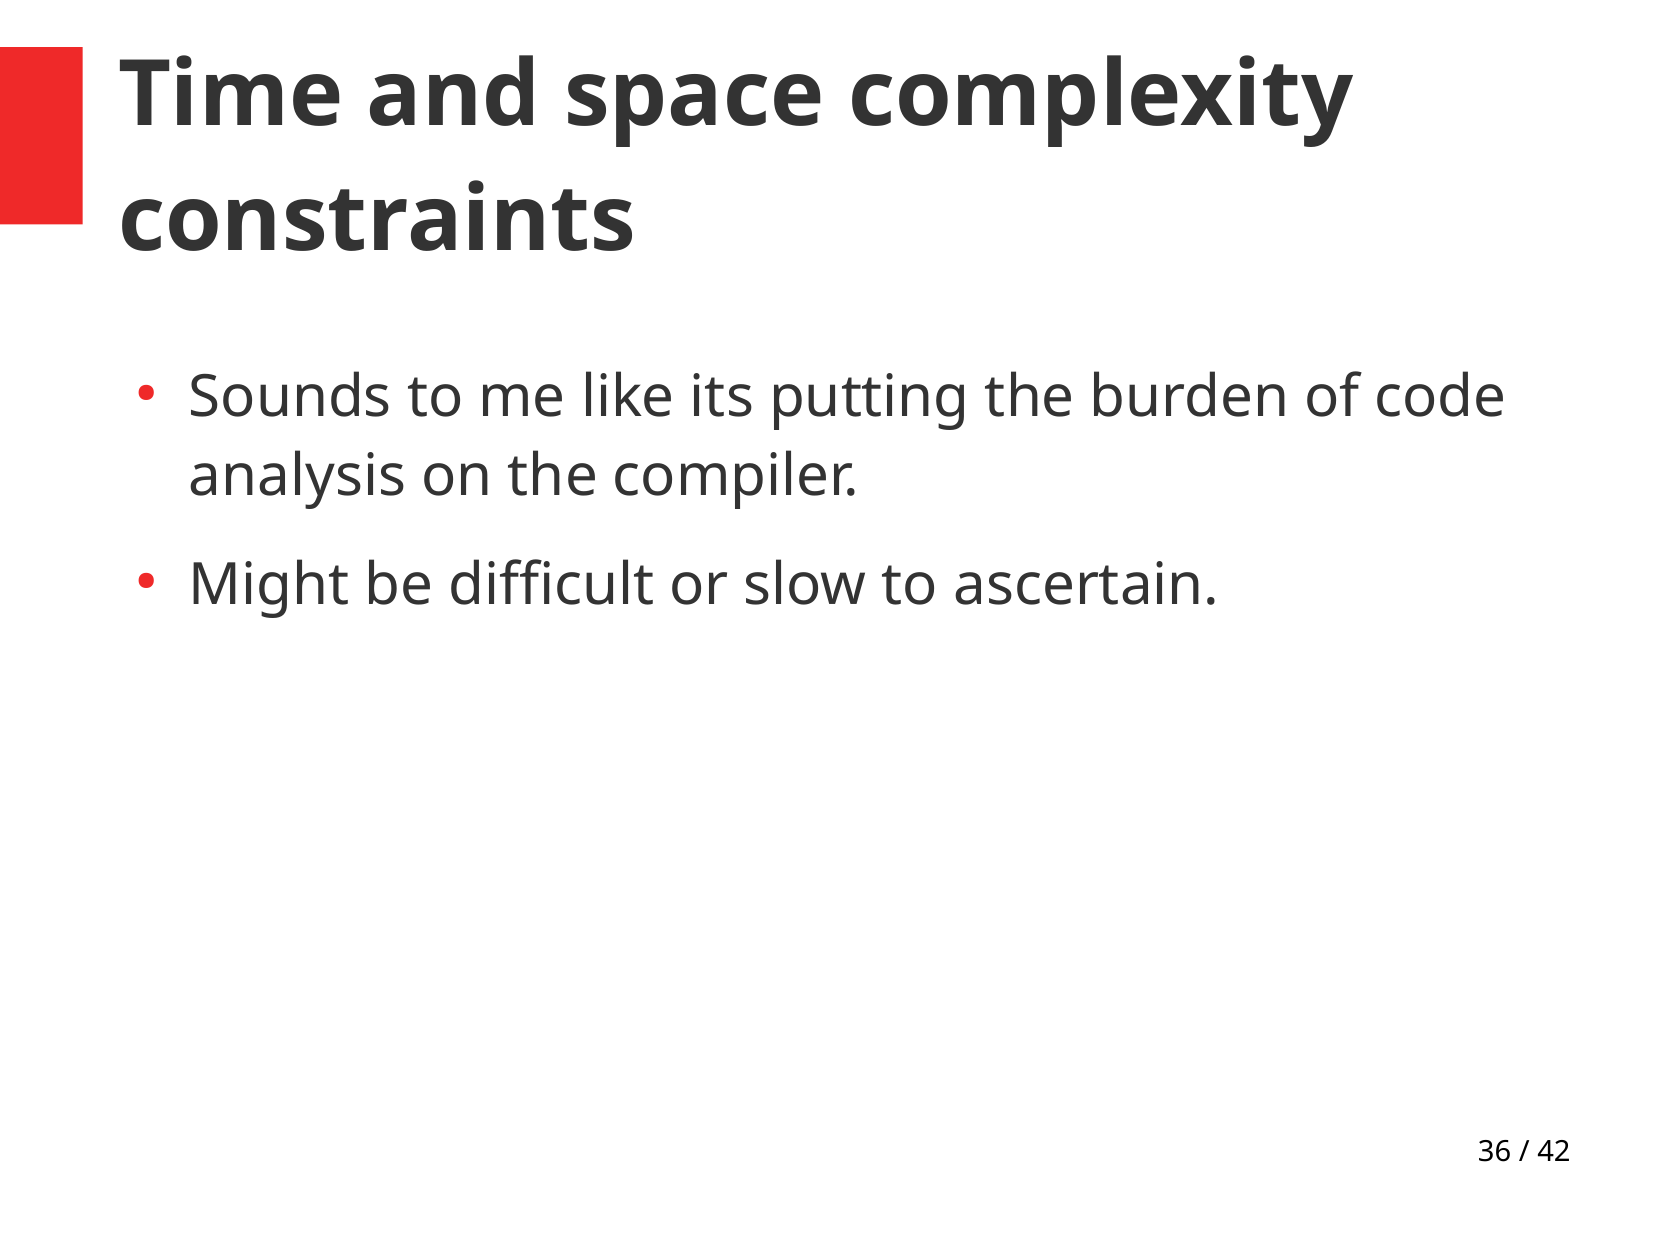

# Time and space complexity constraints
Sounds to me like its putting the burden of code analysis on the compiler.
Might be difficult or slow to ascertain.
36